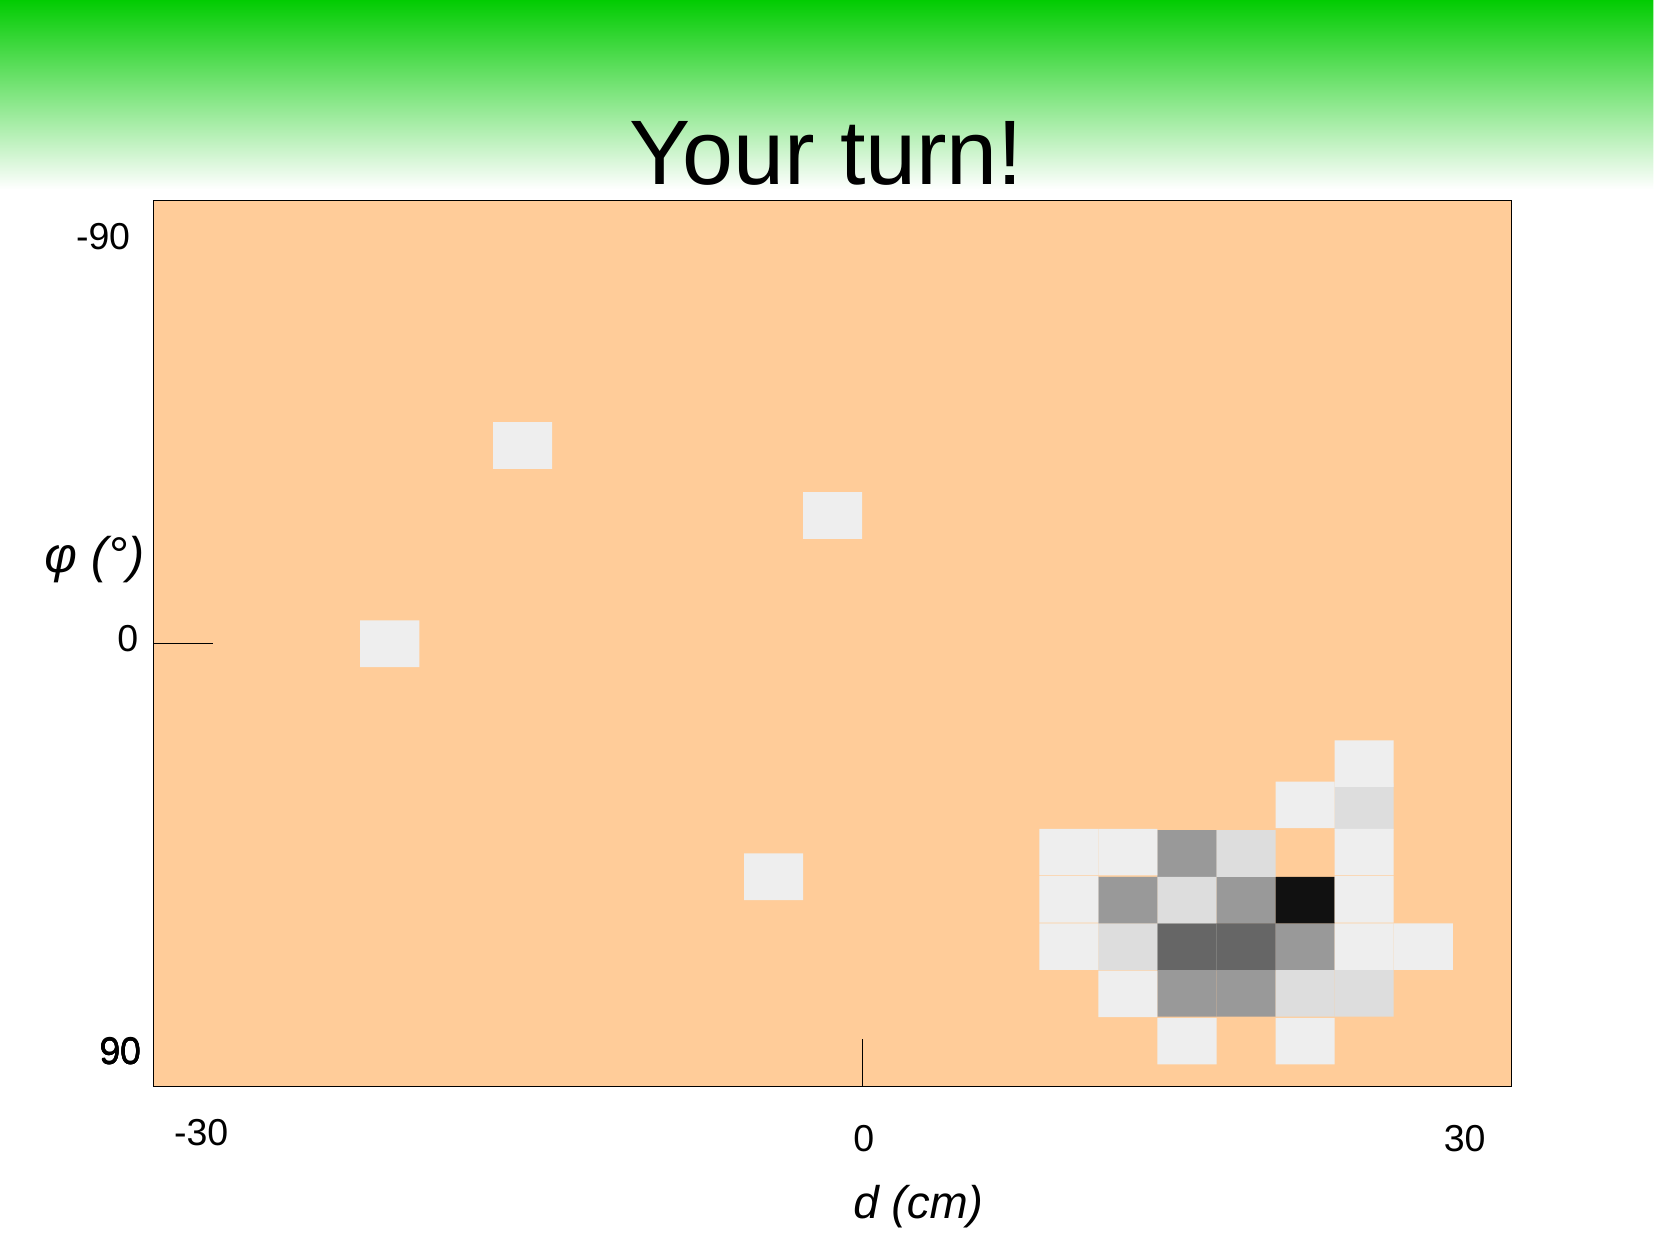

# Your turn!
-90
φ (°)
0
90
90
90
90
-30
0
30
d (cm)